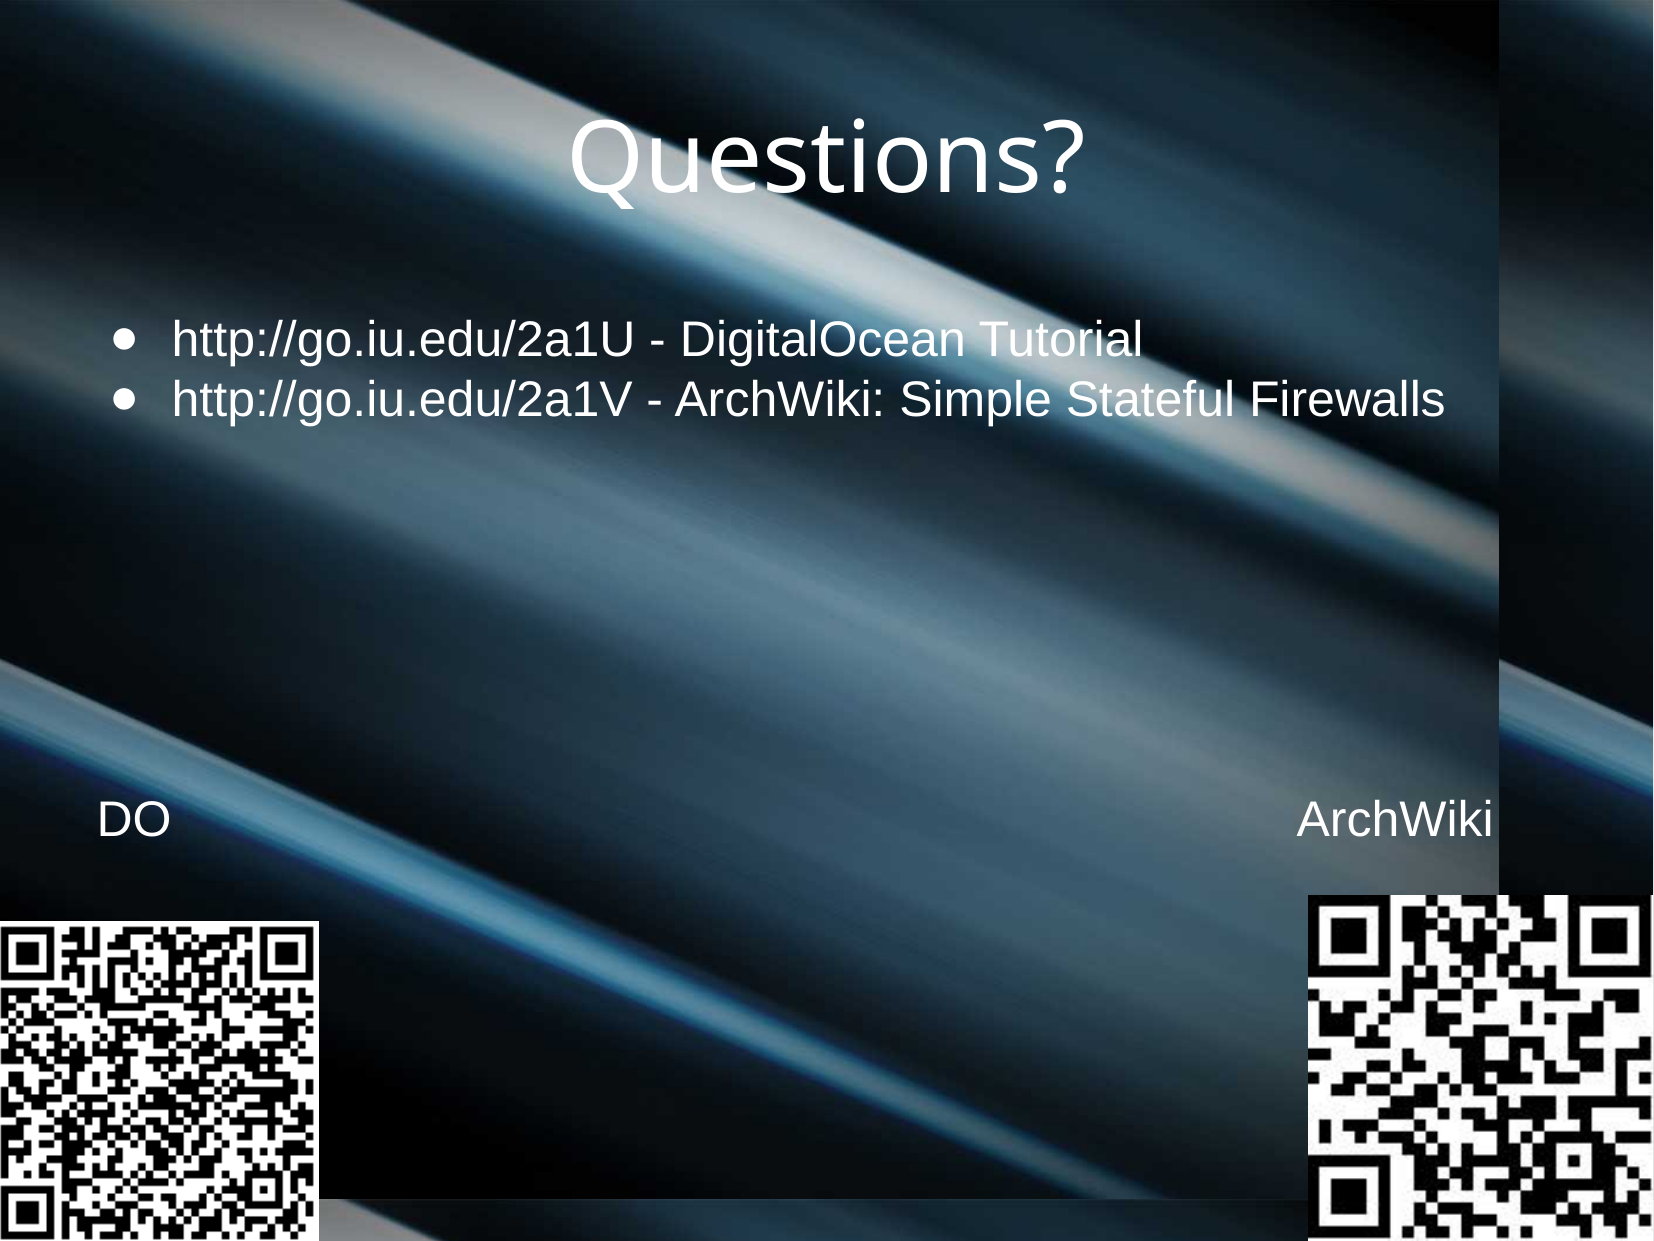

# Questions?
http://go.iu.edu/2a1U - DigitalOcean Tutorial
http://go.iu.edu/2a1V - ArchWiki: Simple Stateful Firewalls
DO 															ArchWiki